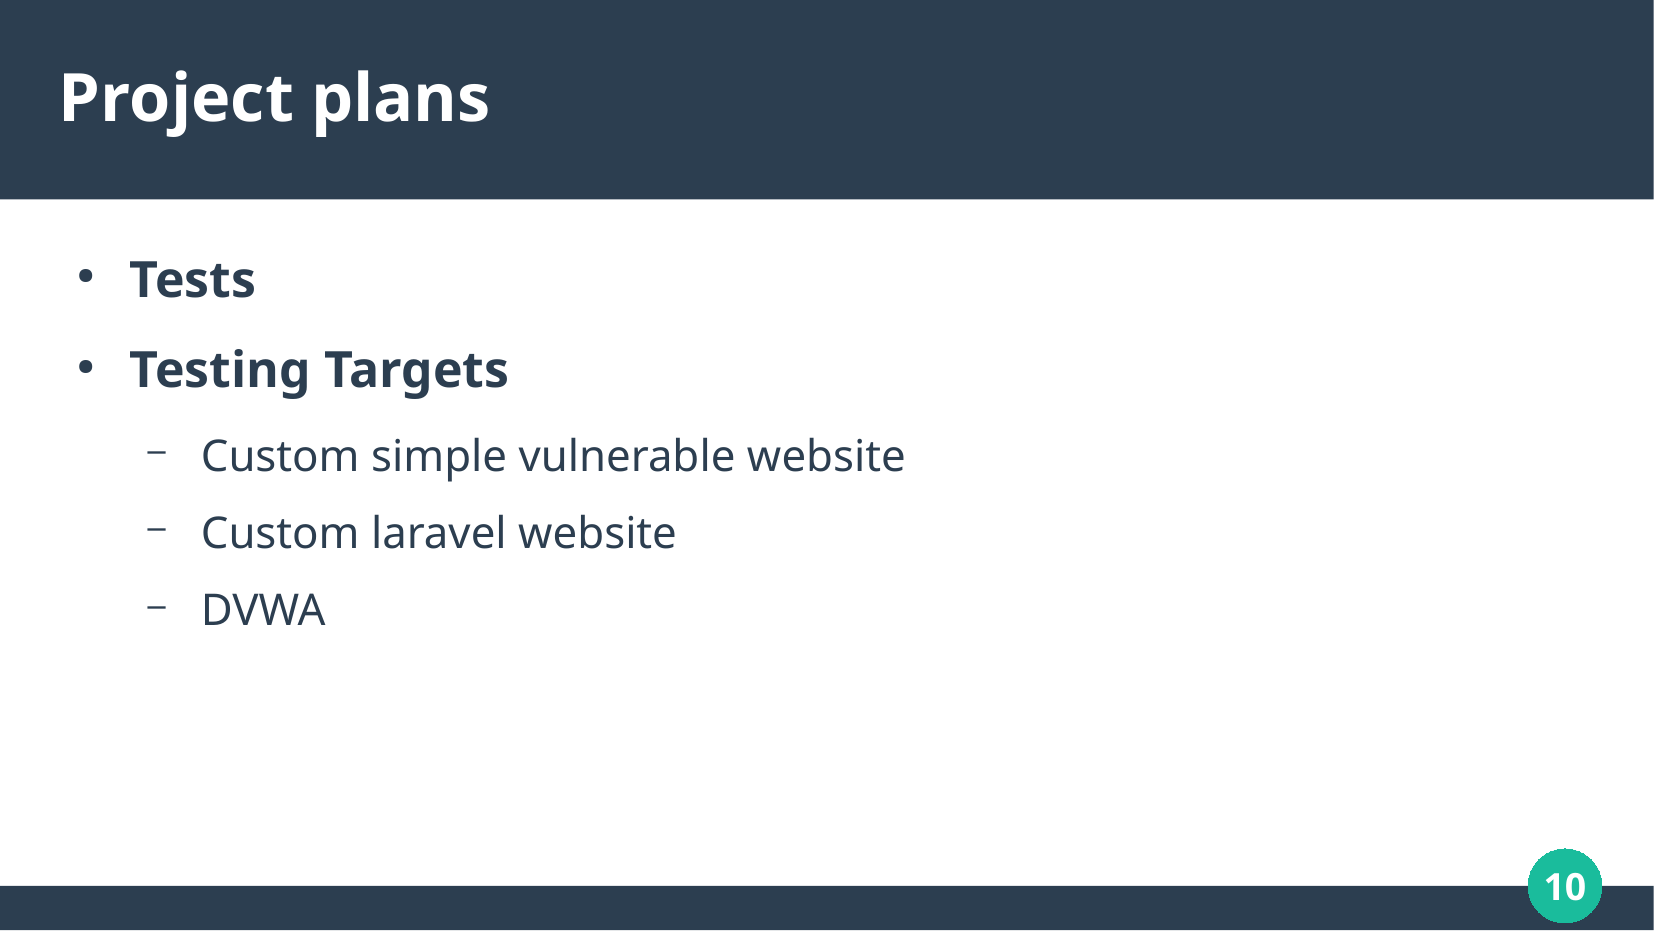

# Project plans
Tests
Testing Targets
Custom simple vulnerable website
Custom laravel website
DVWA
10